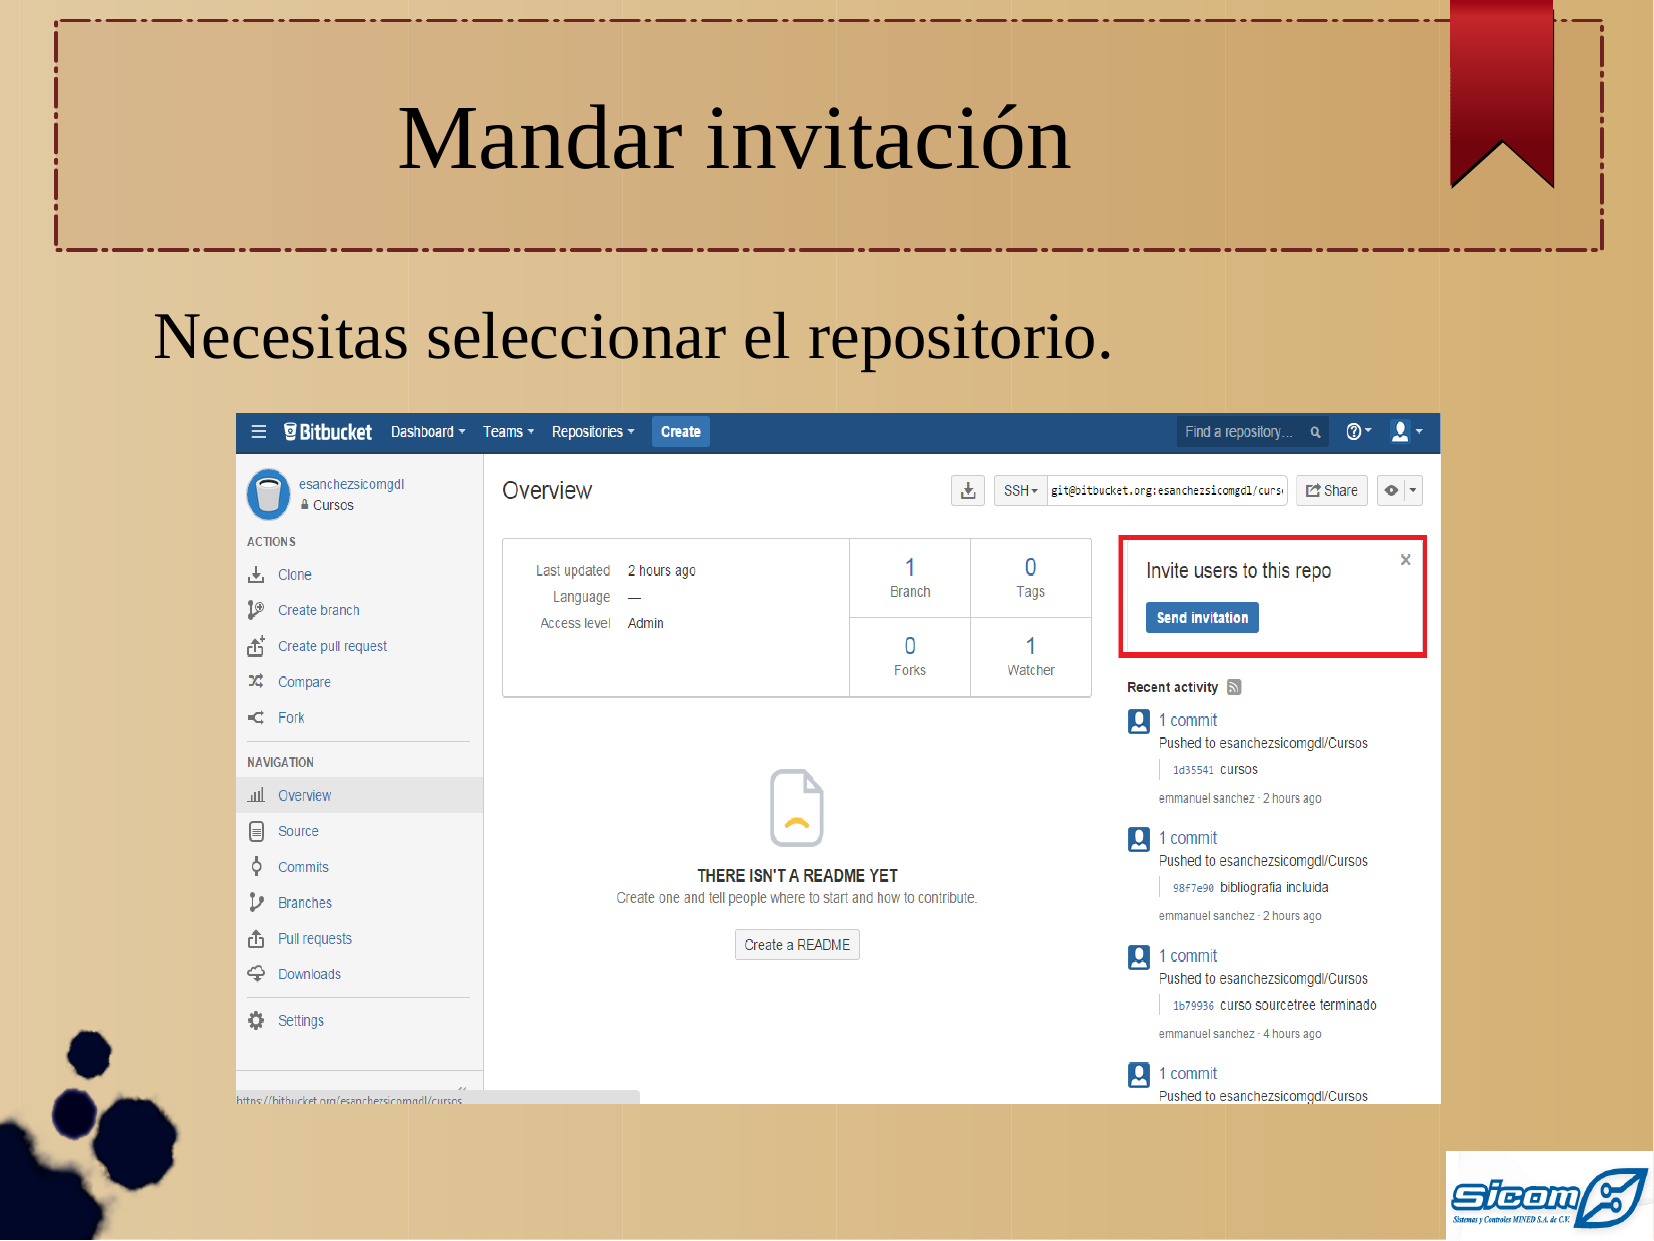

# Mandar invitación
Necesitas seleccionar el repositorio.